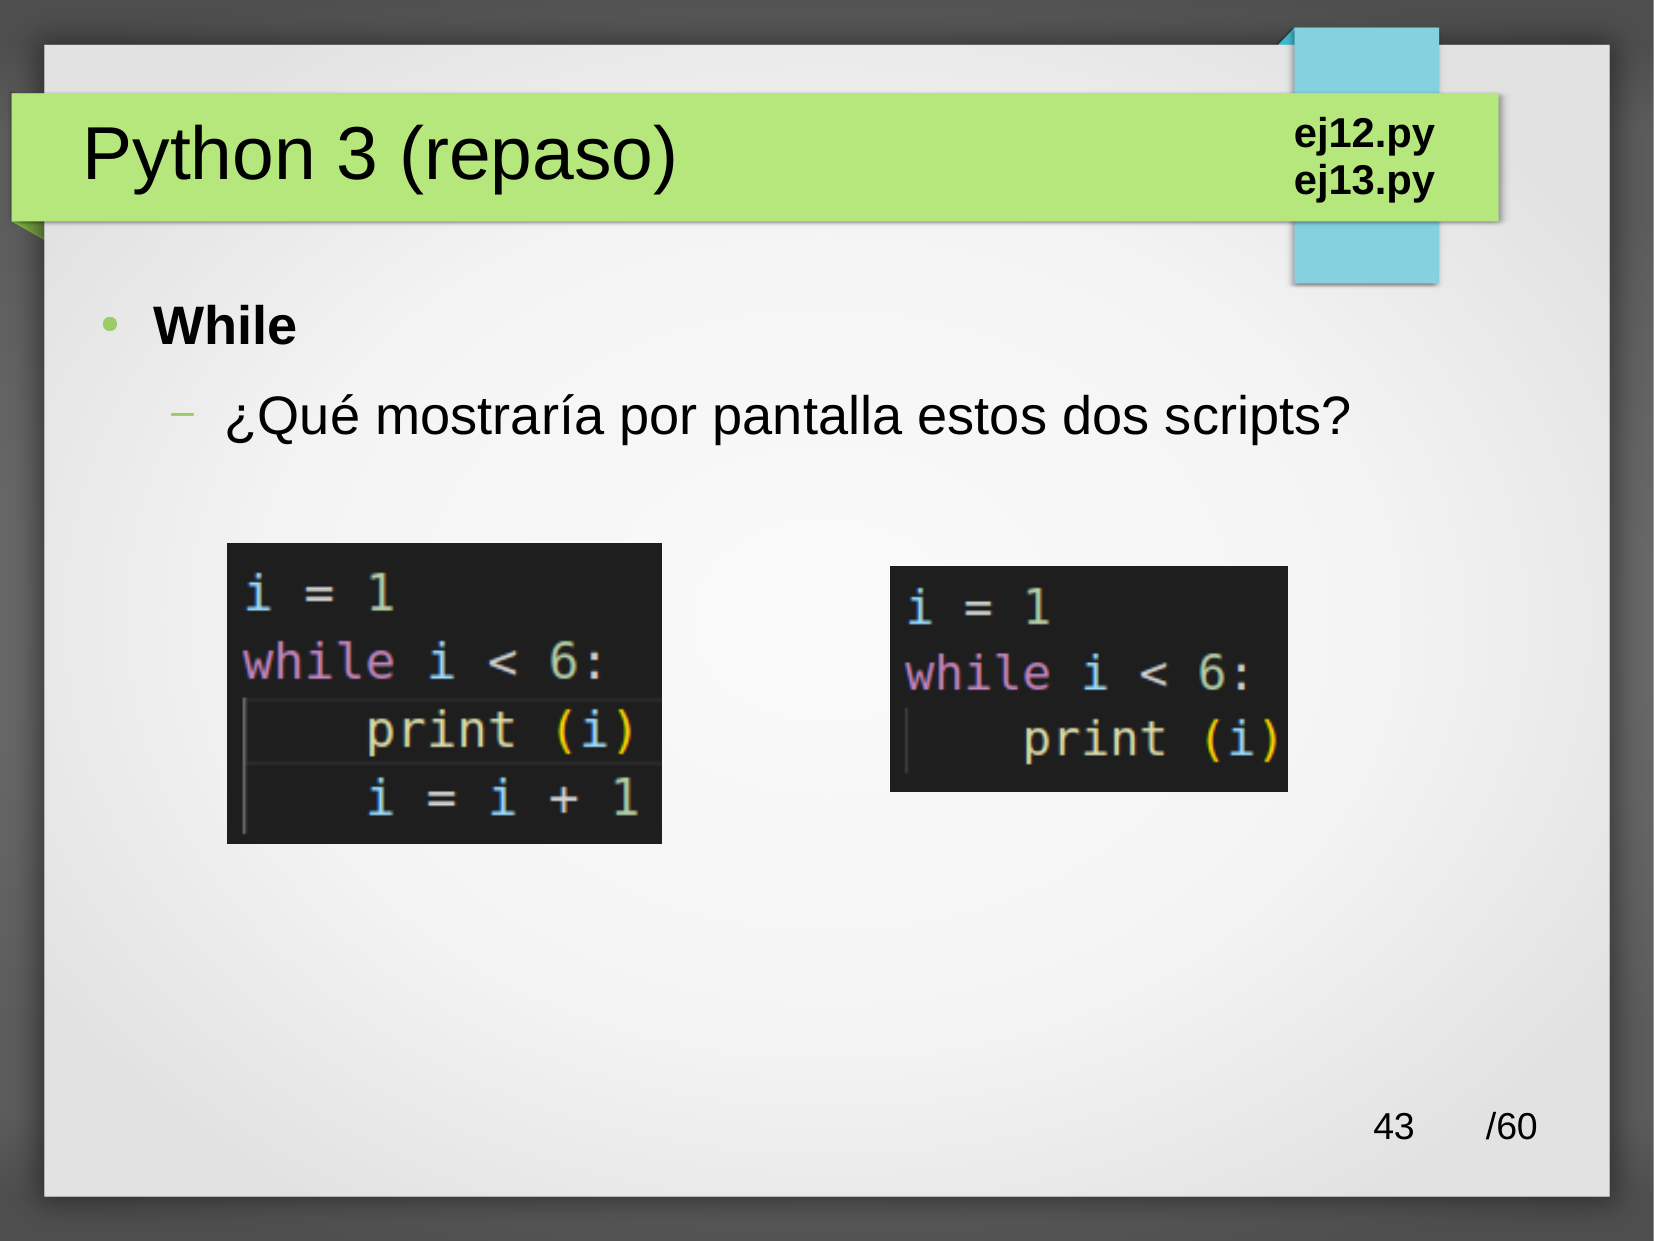

# Python 3 (repaso)
ej12.py
ej13.py
While
¿Qué mostraría por pantalla estos dos scripts?
/60